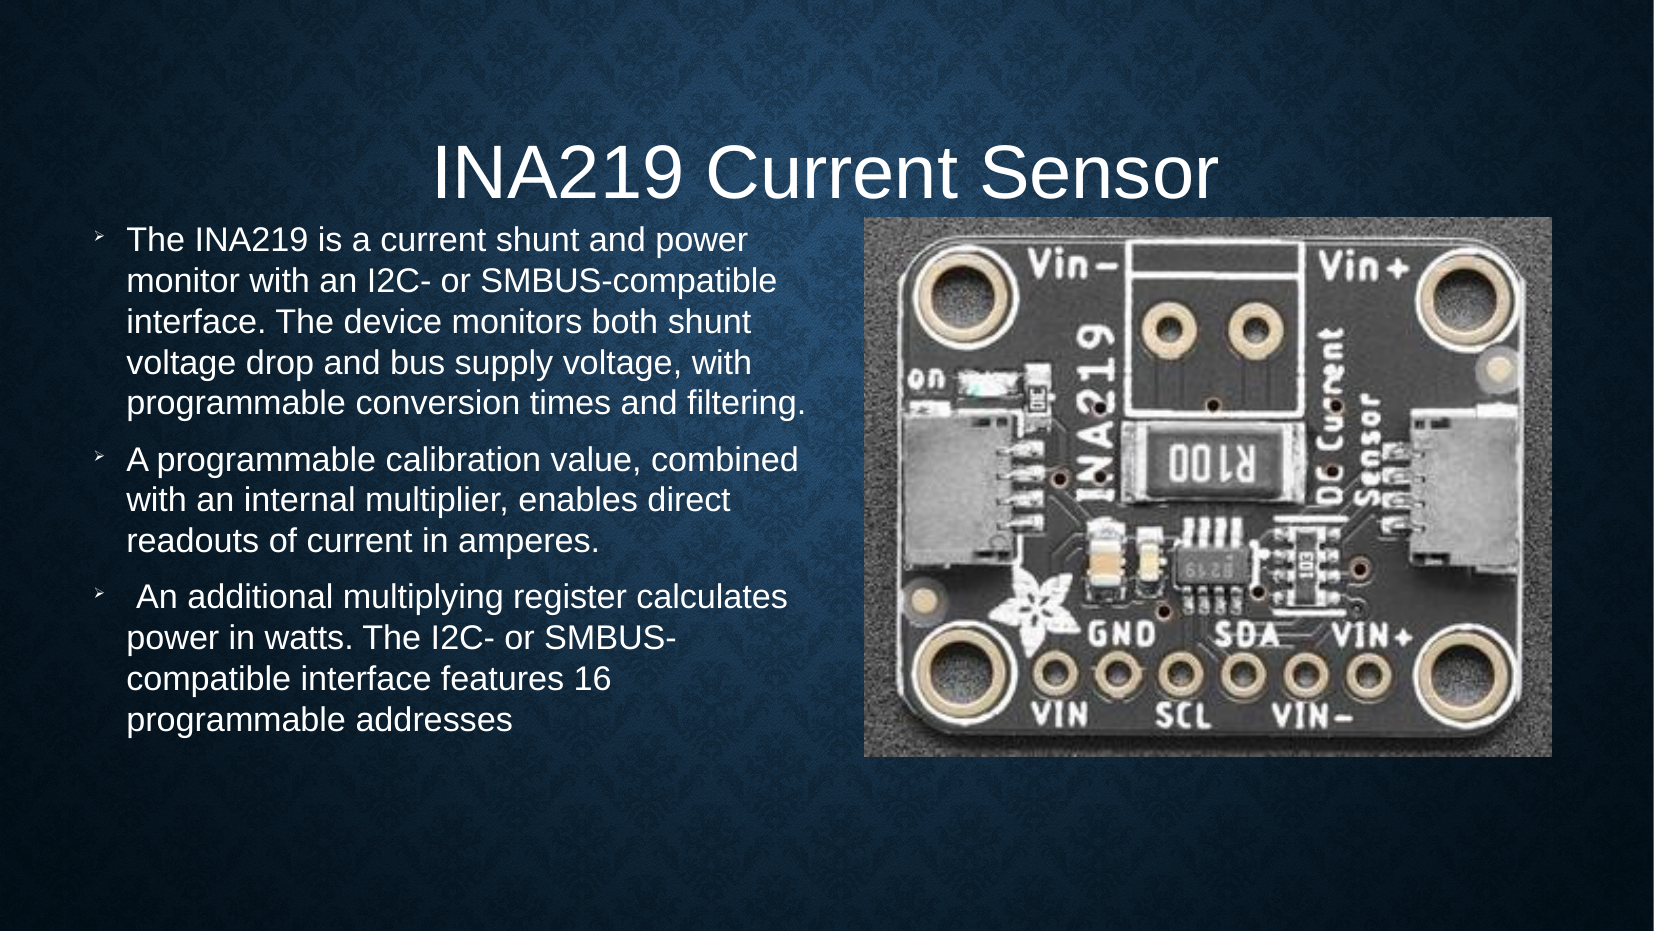

INA219 Current Sensor
# The INA219 is a current shunt and power monitor with an I2C- or SMBUS-compatible interface. The device monitors both shunt voltage drop and bus supply voltage, with programmable conversion times and filtering.
A programmable calibration value, combined with an internal multiplier, enables direct readouts of current in amperes.
 An additional multiplying register calculates power in watts. The I2C- or SMBUS-compatible interface features 16 programmable addresses